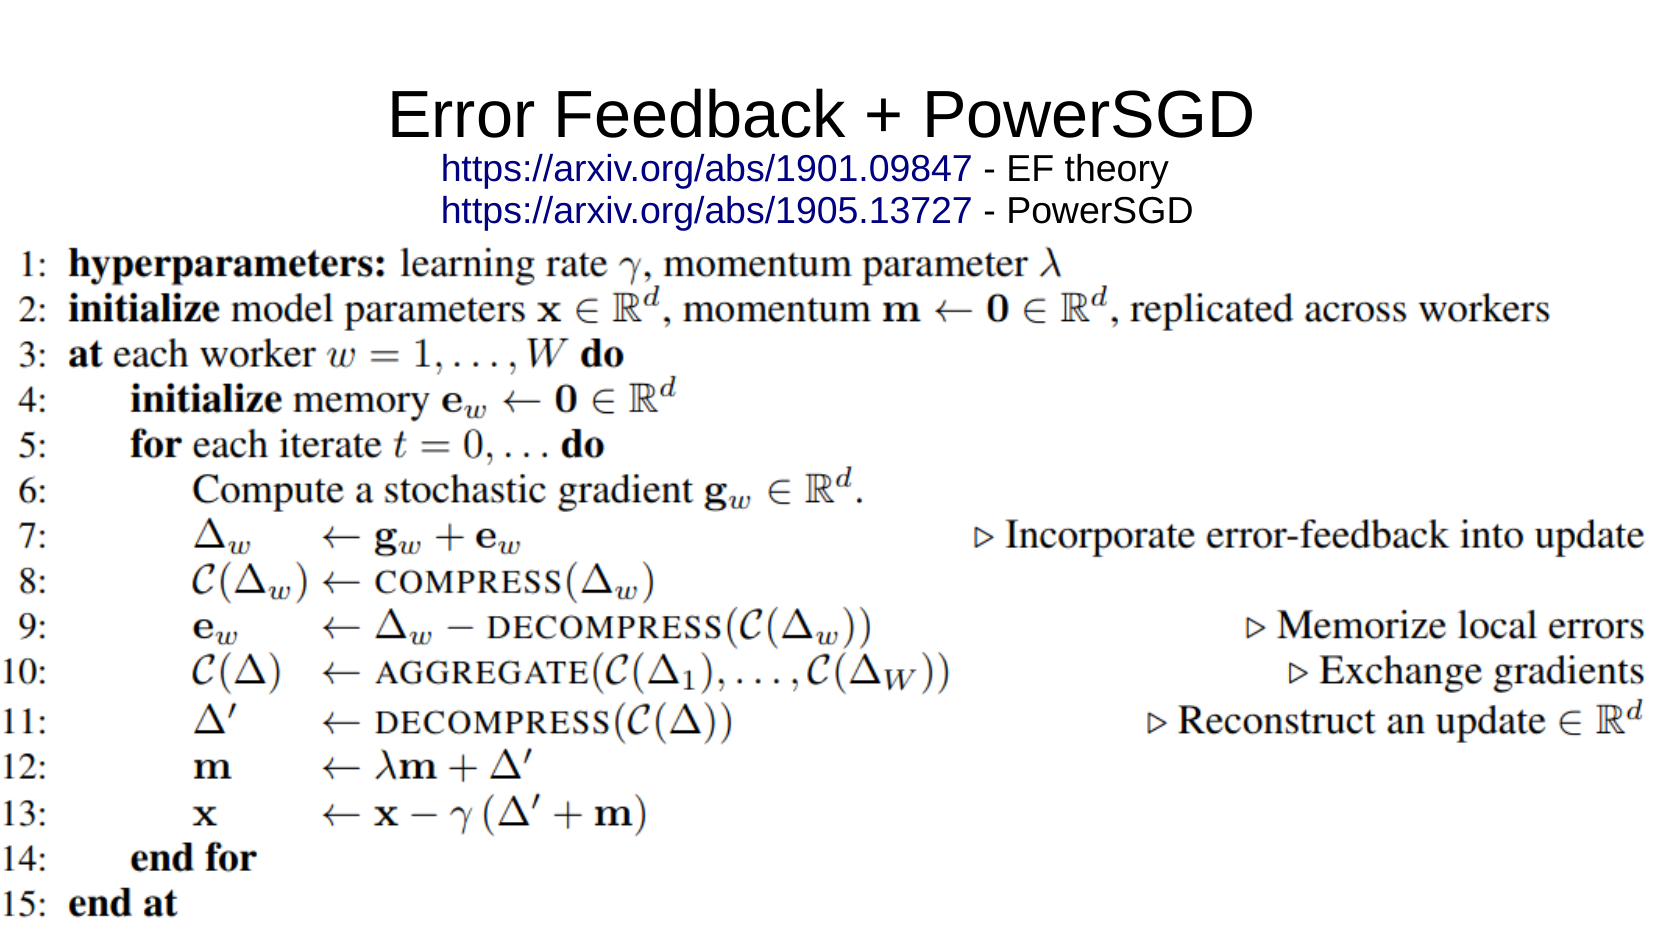

# Error Feedback + PowerSGD
https://arxiv.org/abs/1901.09847 - EF theory
https://arxiv.org/abs/1905.13727 - PowerSGD